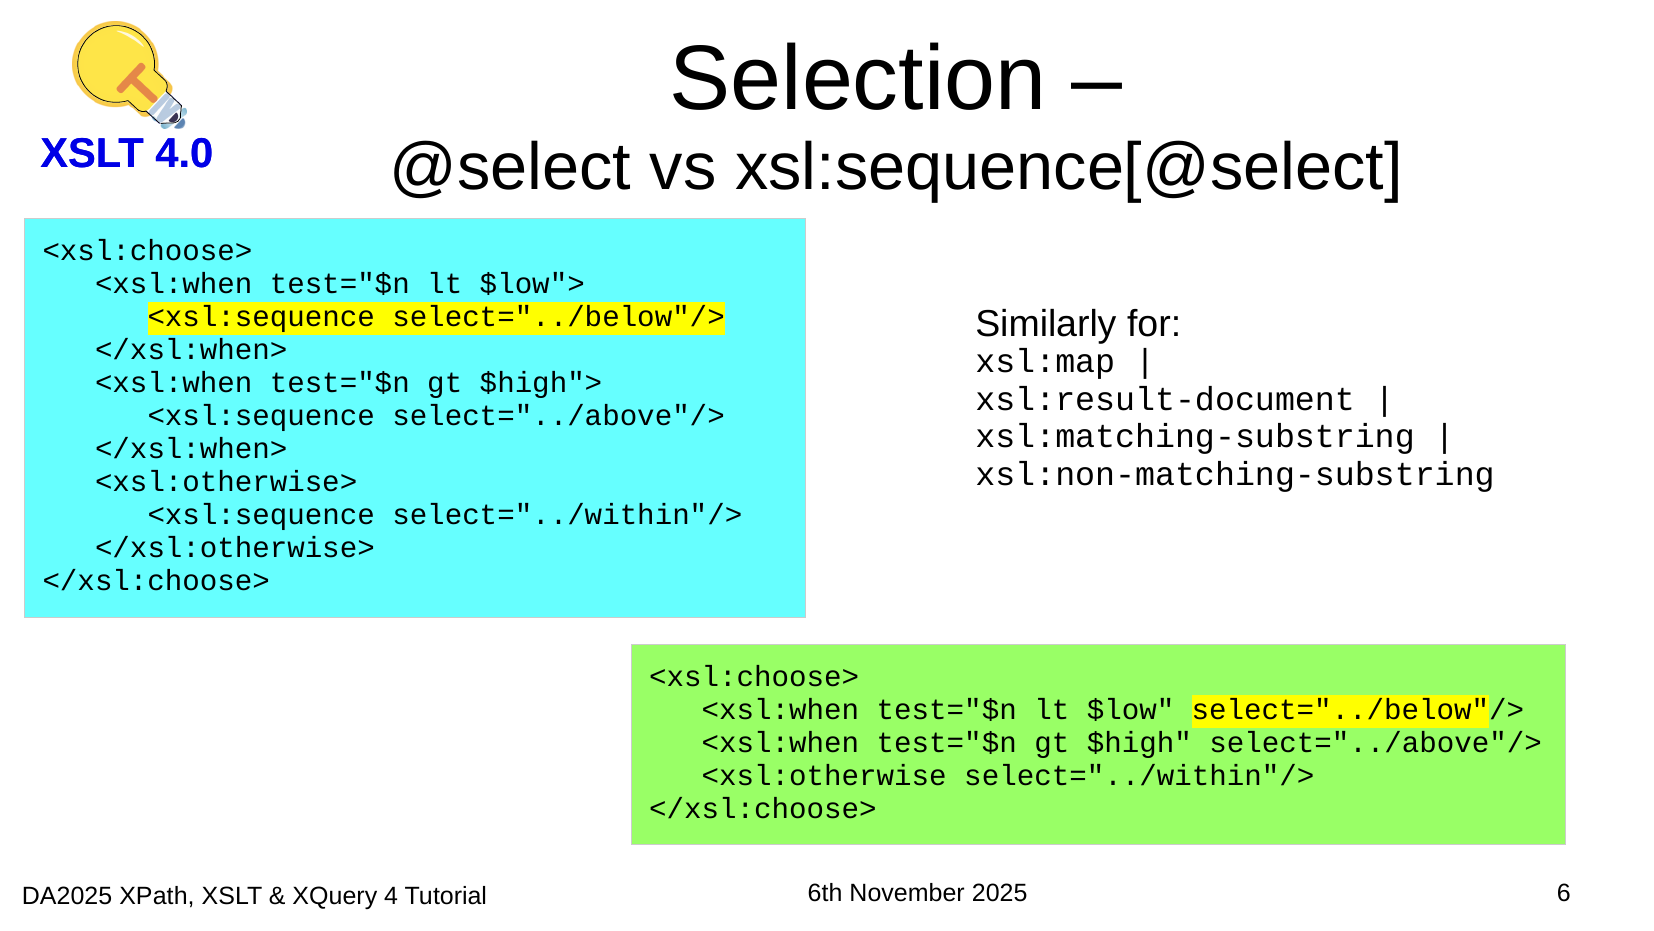

XSLT 4.0
# Selection – @select vs xsl:sequence[@select]
<xsl:choose>
 <xsl:when test="$n lt $low">
 <xsl:sequence select="../below"/>
 </xsl:when>
 <xsl:when test="$n gt $high">
 <xsl:sequence select="../above"/>
 </xsl:when>
 <xsl:otherwise>
 <xsl:sequence select="../within"/>
 </xsl:otherwise>
</xsl:choose>
Similarly for:
xsl:map |
xsl:result-document |
xsl:matching-substring | xsl:non-matching-substring
<xsl:choose>
 <xsl:when test="$n lt $low" select="../below"/>
 <xsl:when test="$n gt $high" select="../above"/>
 <xsl:otherwise select="../within"/>
</xsl:choose>
6
6th November 2025
DA2025 XPath, XSLT & XQuery 4 Tutorial